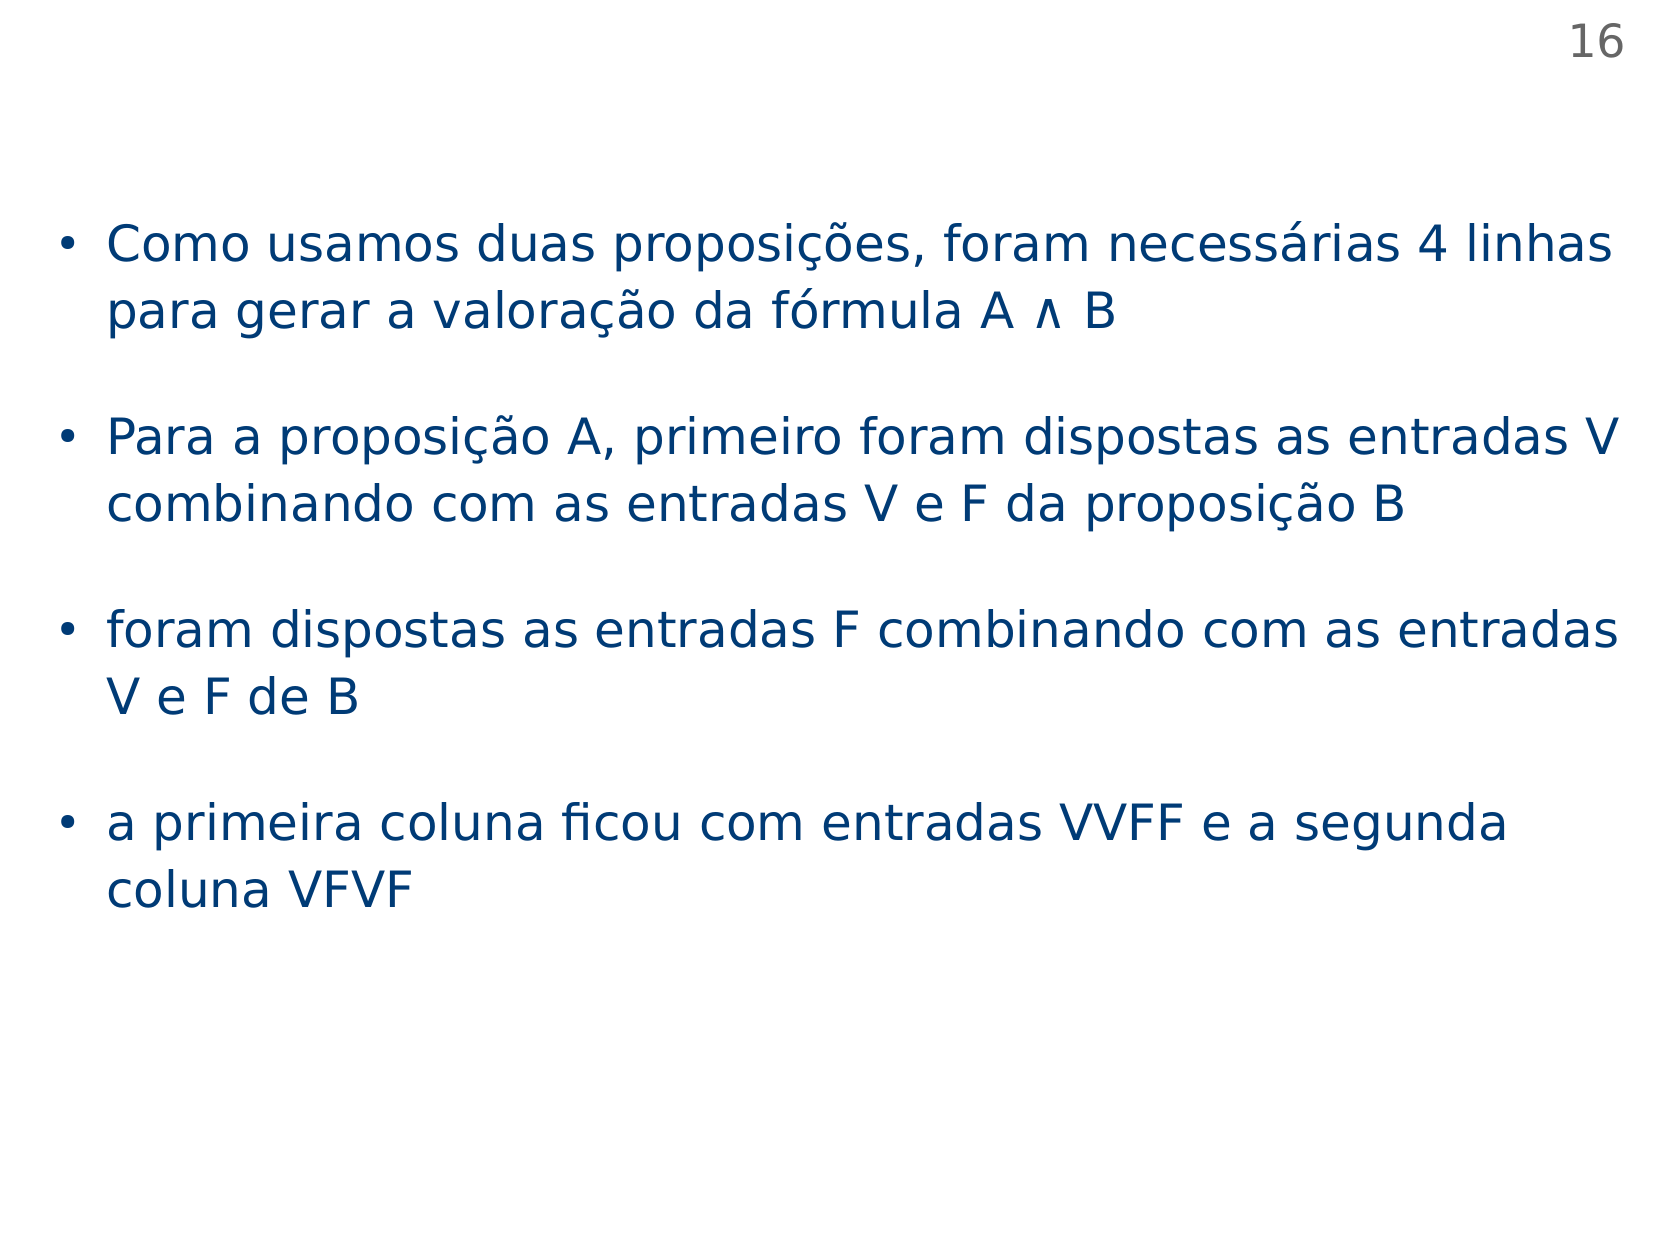

16
#
Como usamos duas proposições, foram necessárias 4 linhas para gerar a valoração da fórmula A ∧ B
Para a proposição A, primeiro foram dispostas as entradas V combinando com as entradas V e F da proposição B
foram dispostas as entradas F combinando com as entradas V e F de B
a primeira coluna ficou com entradas VVFF e a segunda coluna VFVF